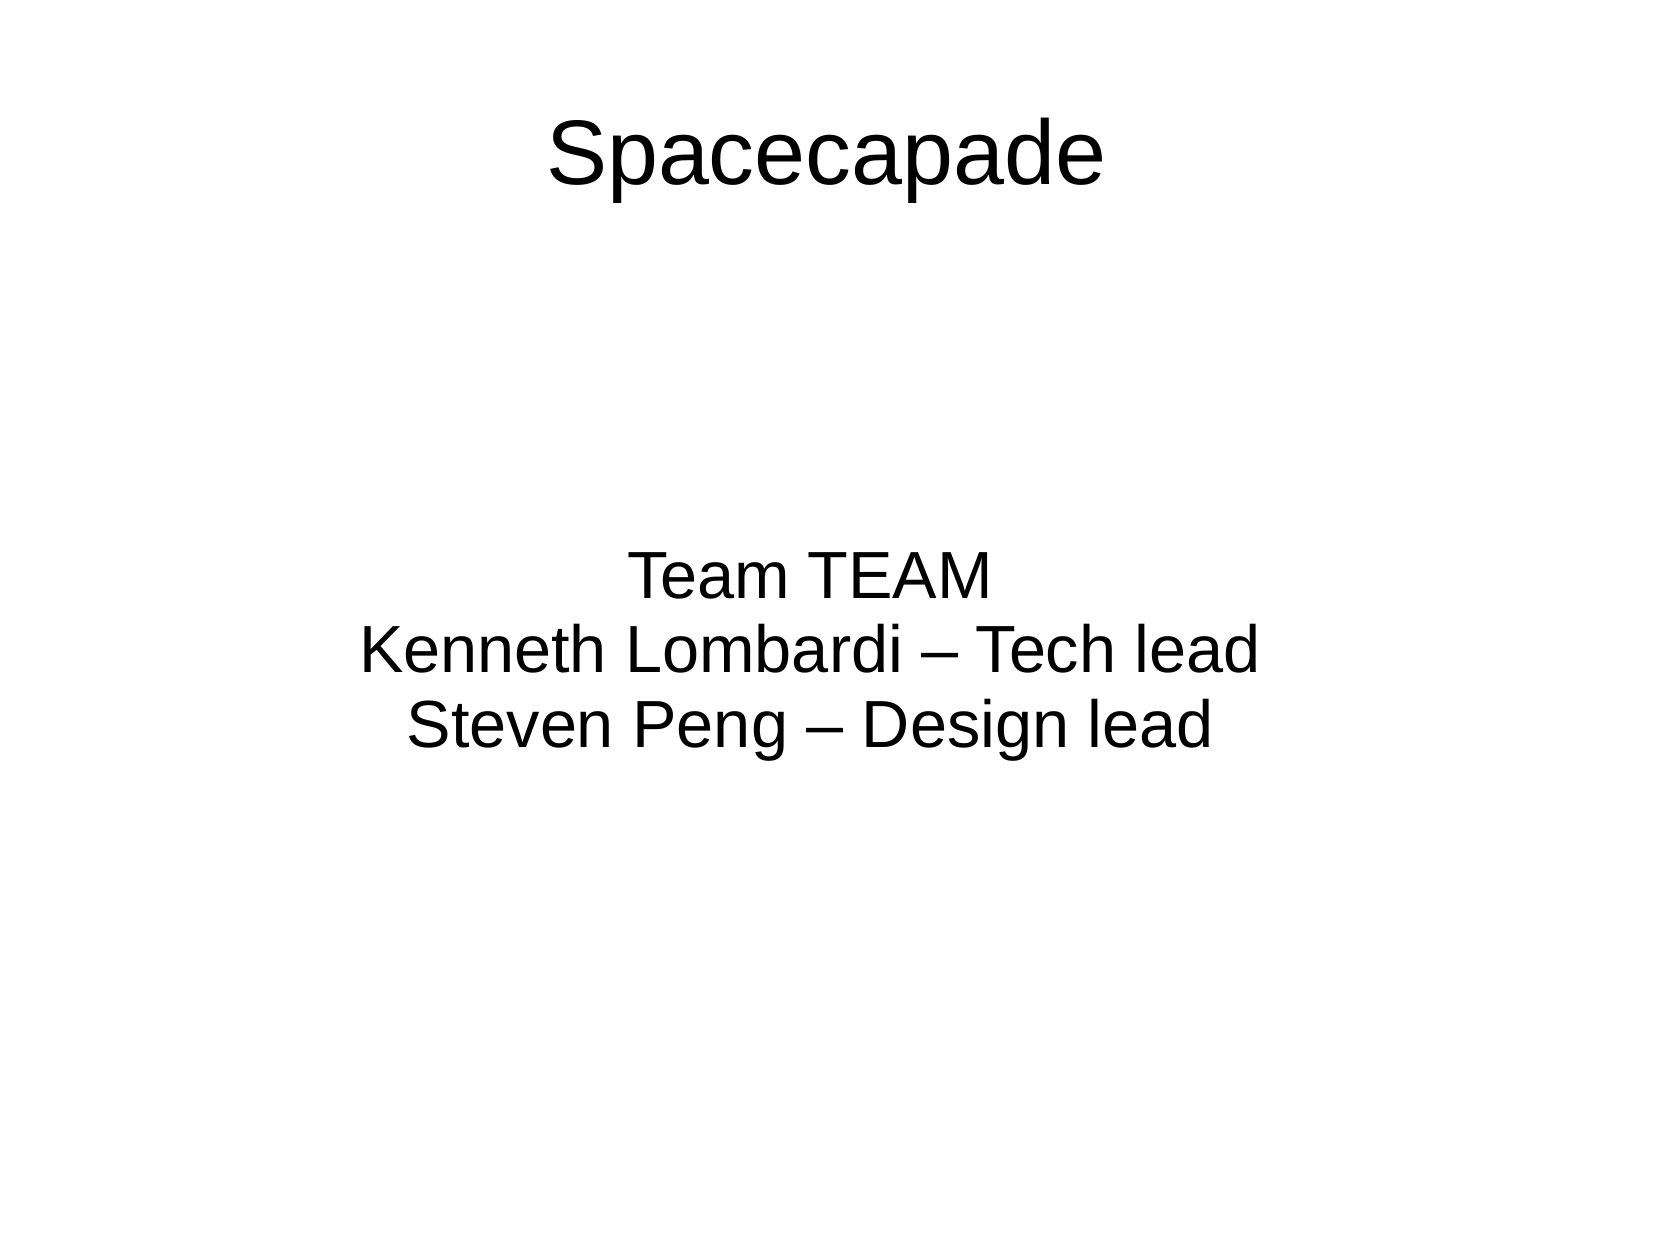

# Spacecapade
Team TEAM
Kenneth Lombardi – Tech lead
Steven Peng – Design lead